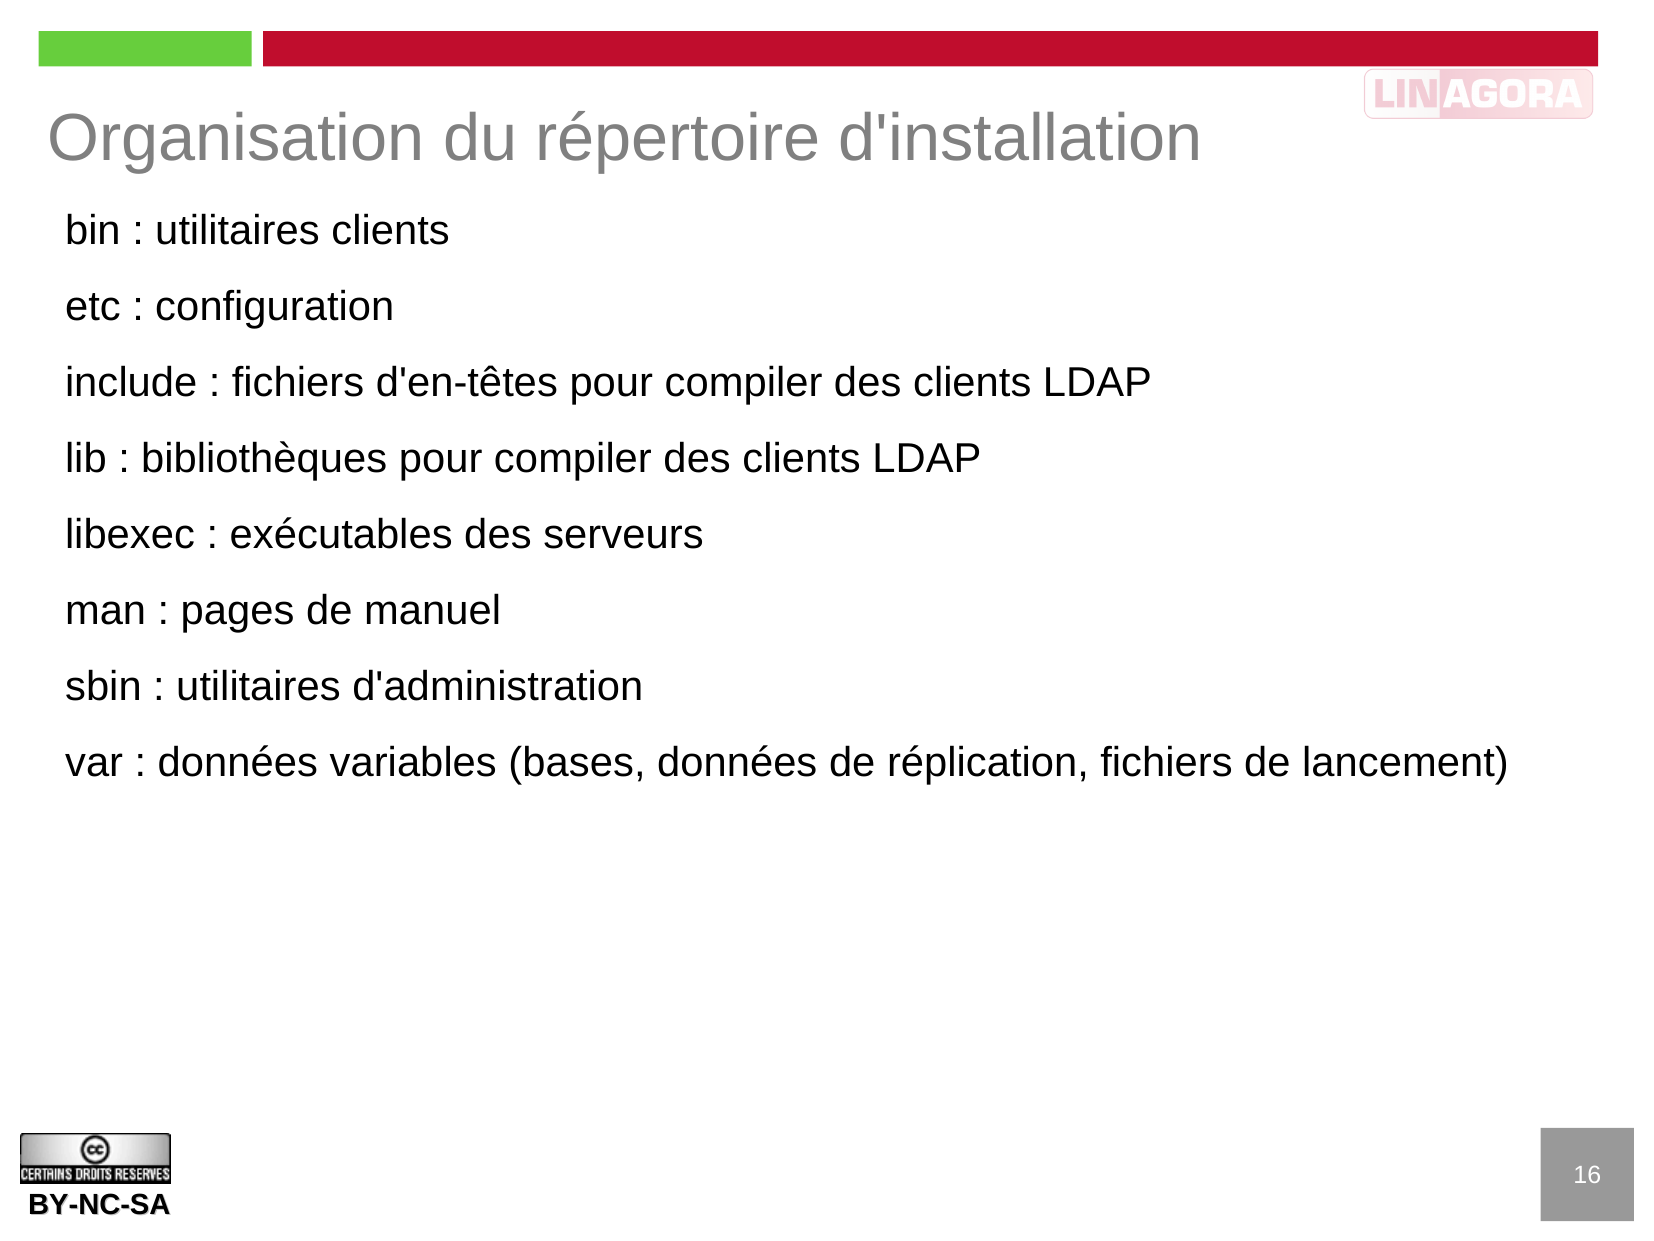

# Organisation du répertoire d'installation
bin : utilitaires clients
etc : configuration
include : fichiers d'en-têtes pour compiler des clients LDAP
lib : bibliothèques pour compiler des clients LDAP
libexec : exécutables des serveurs
man : pages de manuel
sbin : utilitaires d'administration
var : données variables (bases, données de réplication, fichiers de lancement)